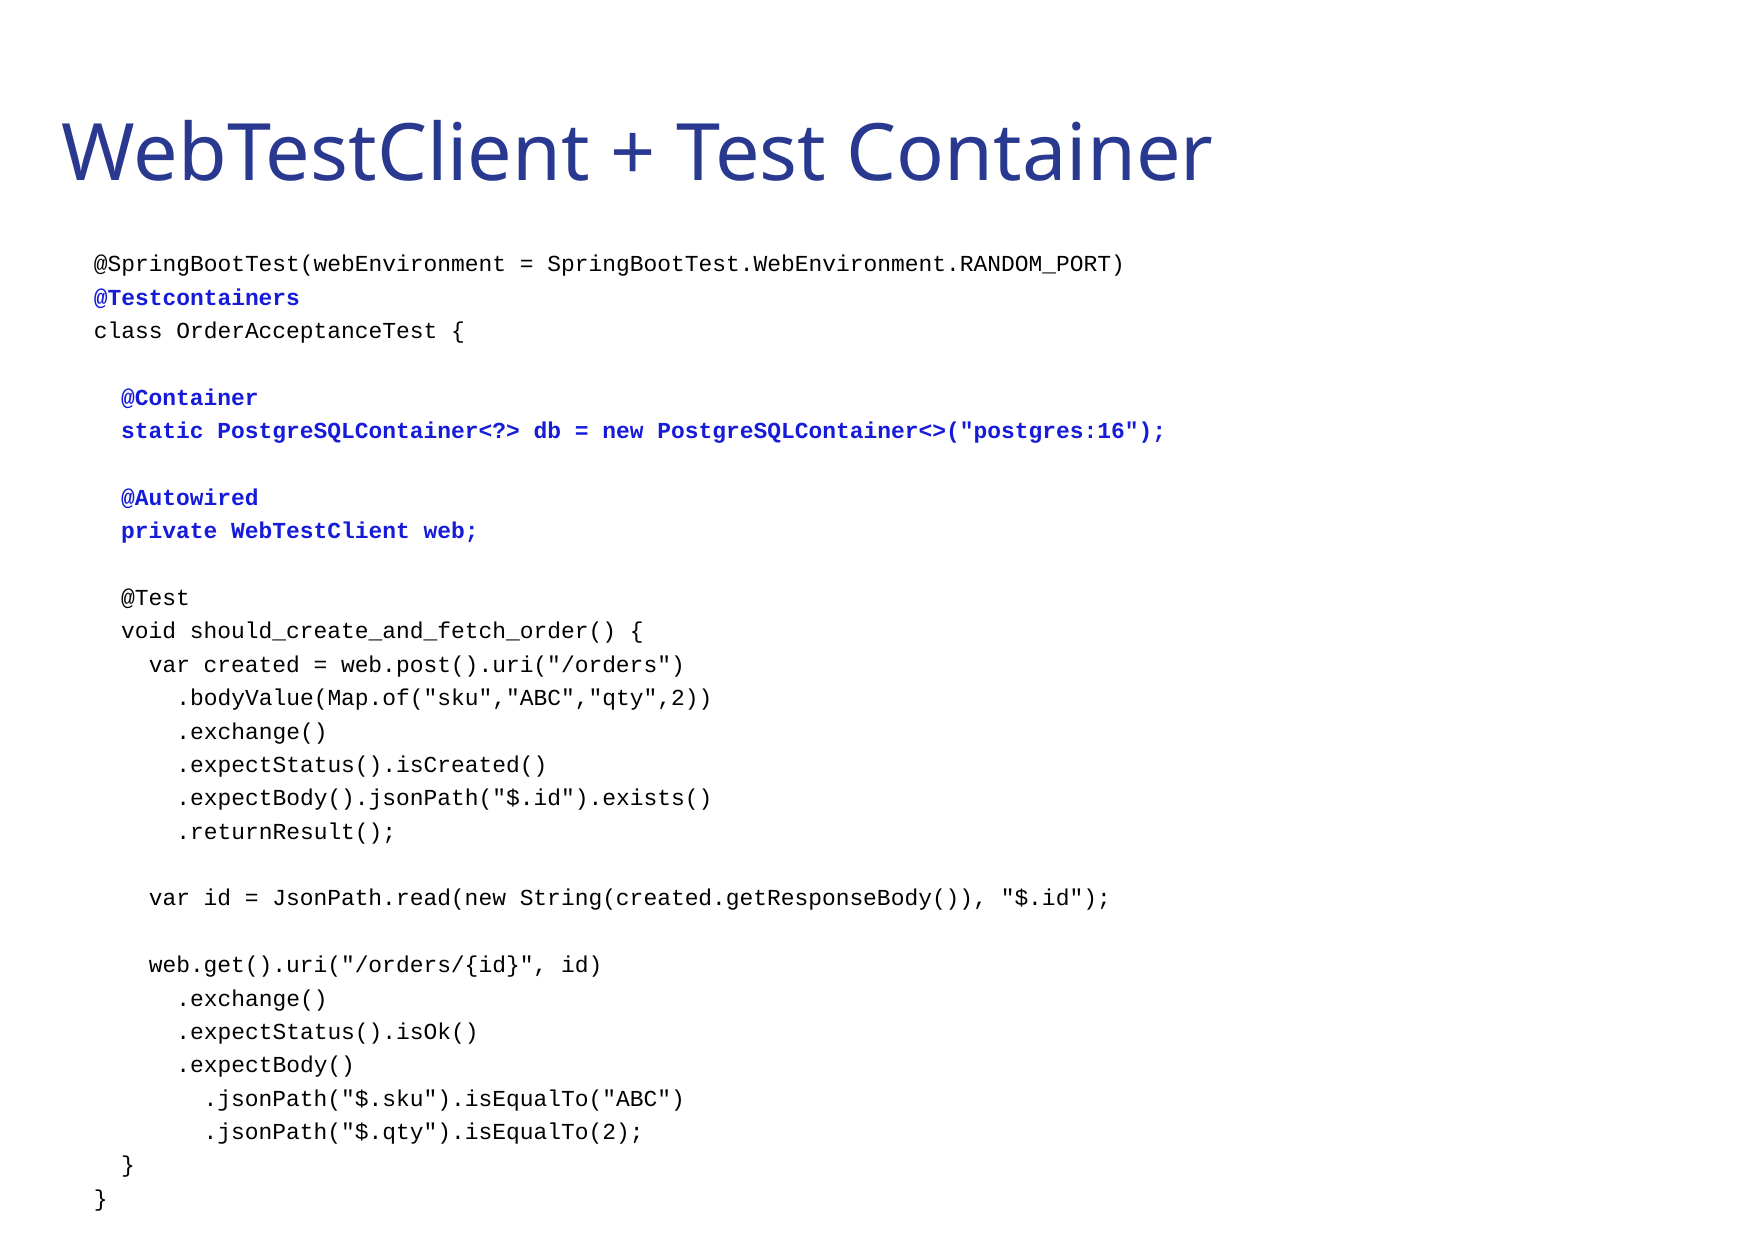

# WebTestClient + Test Container
@SpringBootTest(webEnvironment = SpringBootTest.WebEnvironment.RANDOM_PORT)
@Testcontainers
class OrderAcceptanceTest {
 @Container
 static PostgreSQLContainer<?> db = new PostgreSQLContainer<>("postgres:16");
 @Autowired
 private WebTestClient web;
 @Test
 void should_create_and_fetch_order() {
 var created = web.post().uri("/orders")
 .bodyValue(Map.of("sku","ABC","qty",2))
 .exchange()
 .expectStatus().isCreated()
 .expectBody().jsonPath("$.id").exists()
 .returnResult();
 var id = JsonPath.read(new String(created.getResponseBody()), "$.id");
 web.get().uri("/orders/{id}", id)
 .exchange()
 .expectStatus().isOk()
 .expectBody()
 .jsonPath("$.sku").isEqualTo("ABC")
 .jsonPath("$.qty").isEqualTo(2);
 }
}